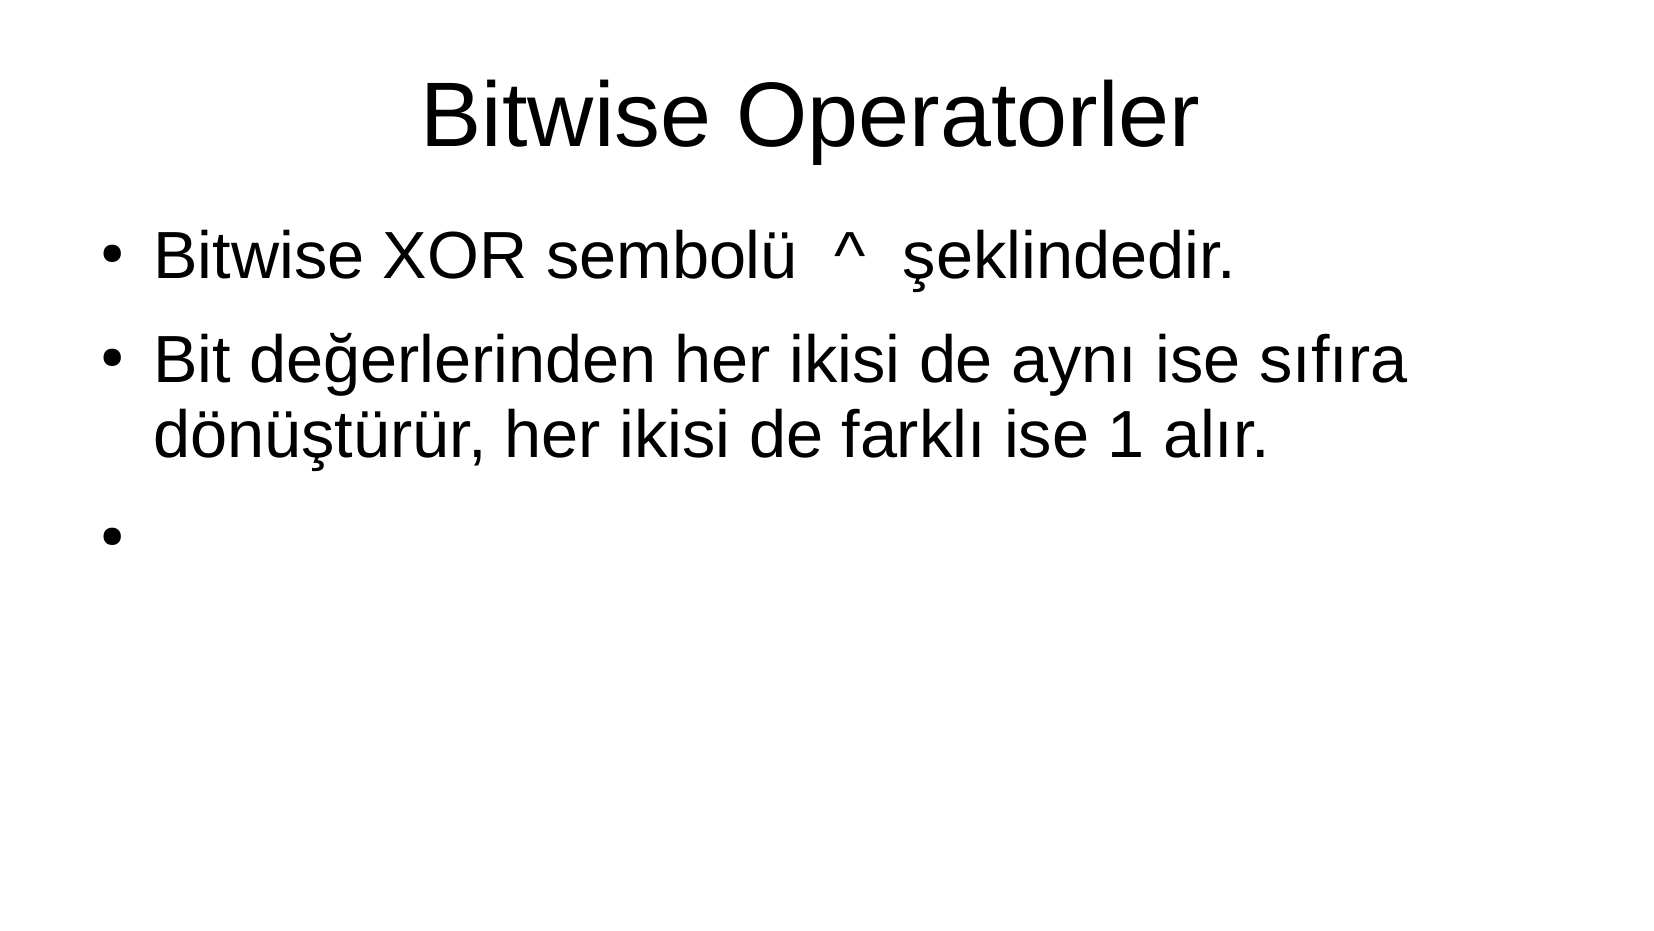

# Bitwise Operatorler
Bitwise XOR sembolü ^ şeklindedir.
Bit değerlerinden her ikisi de aynı ise sıfıra dönüştürür, her ikisi de farklı ise 1 alır.